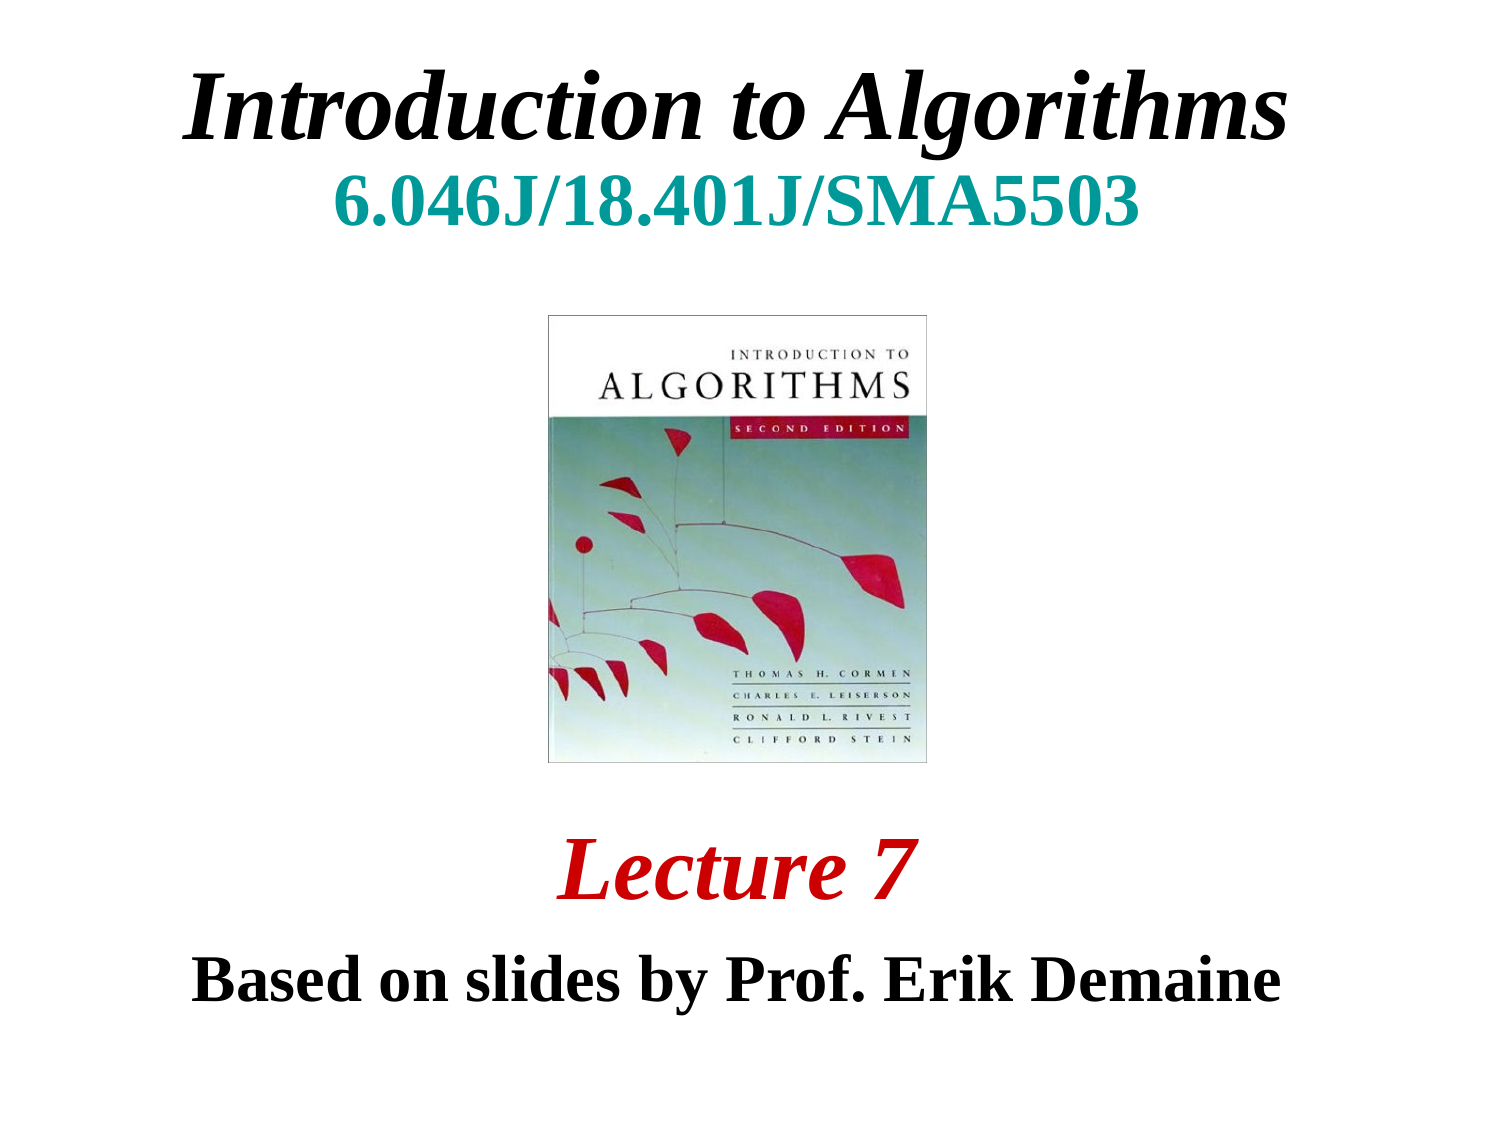

# Introduction to Algorithms 6.046J/18.401J/SMA5503
Lecture 7
Based on slides by Prof. Erik Demaine